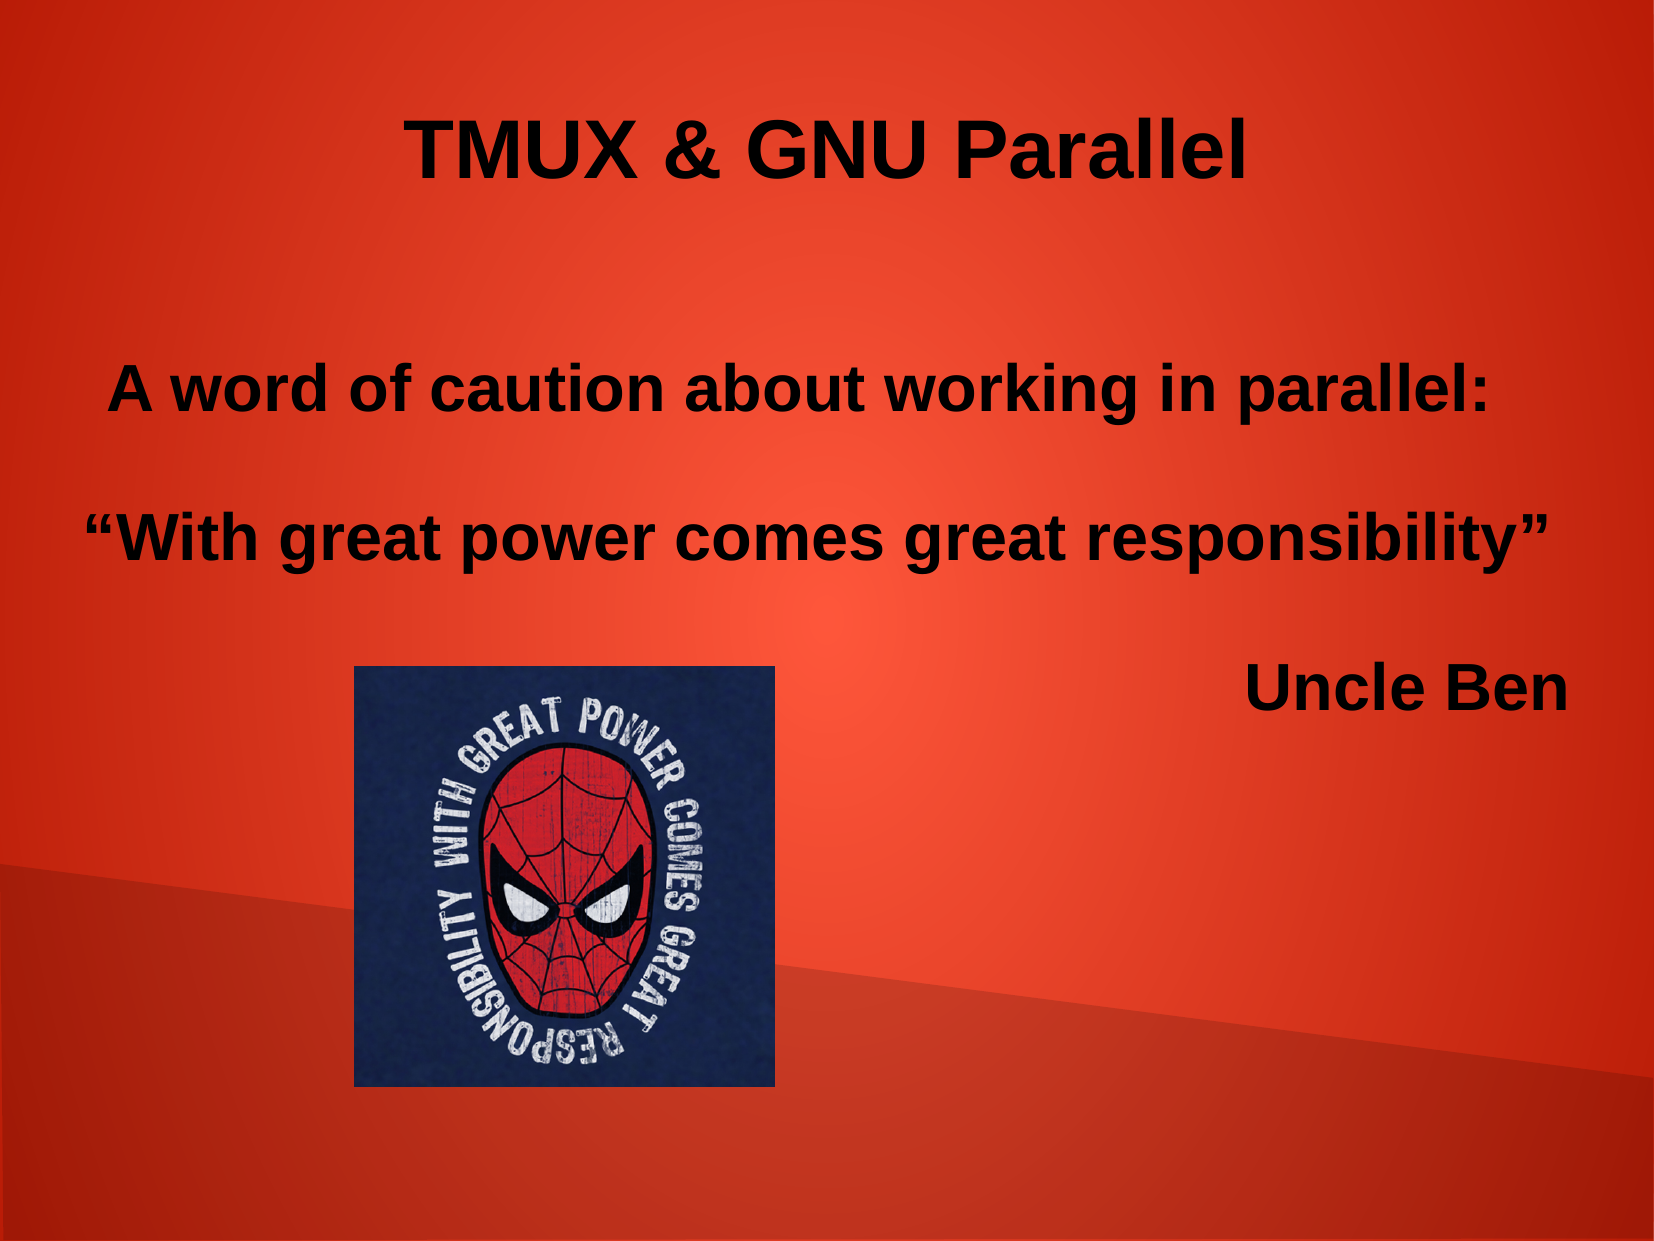

# TMUX & GNU Parallel
A word of caution about working in parallel:
“With great power comes great responsibility”
 Uncle Ben